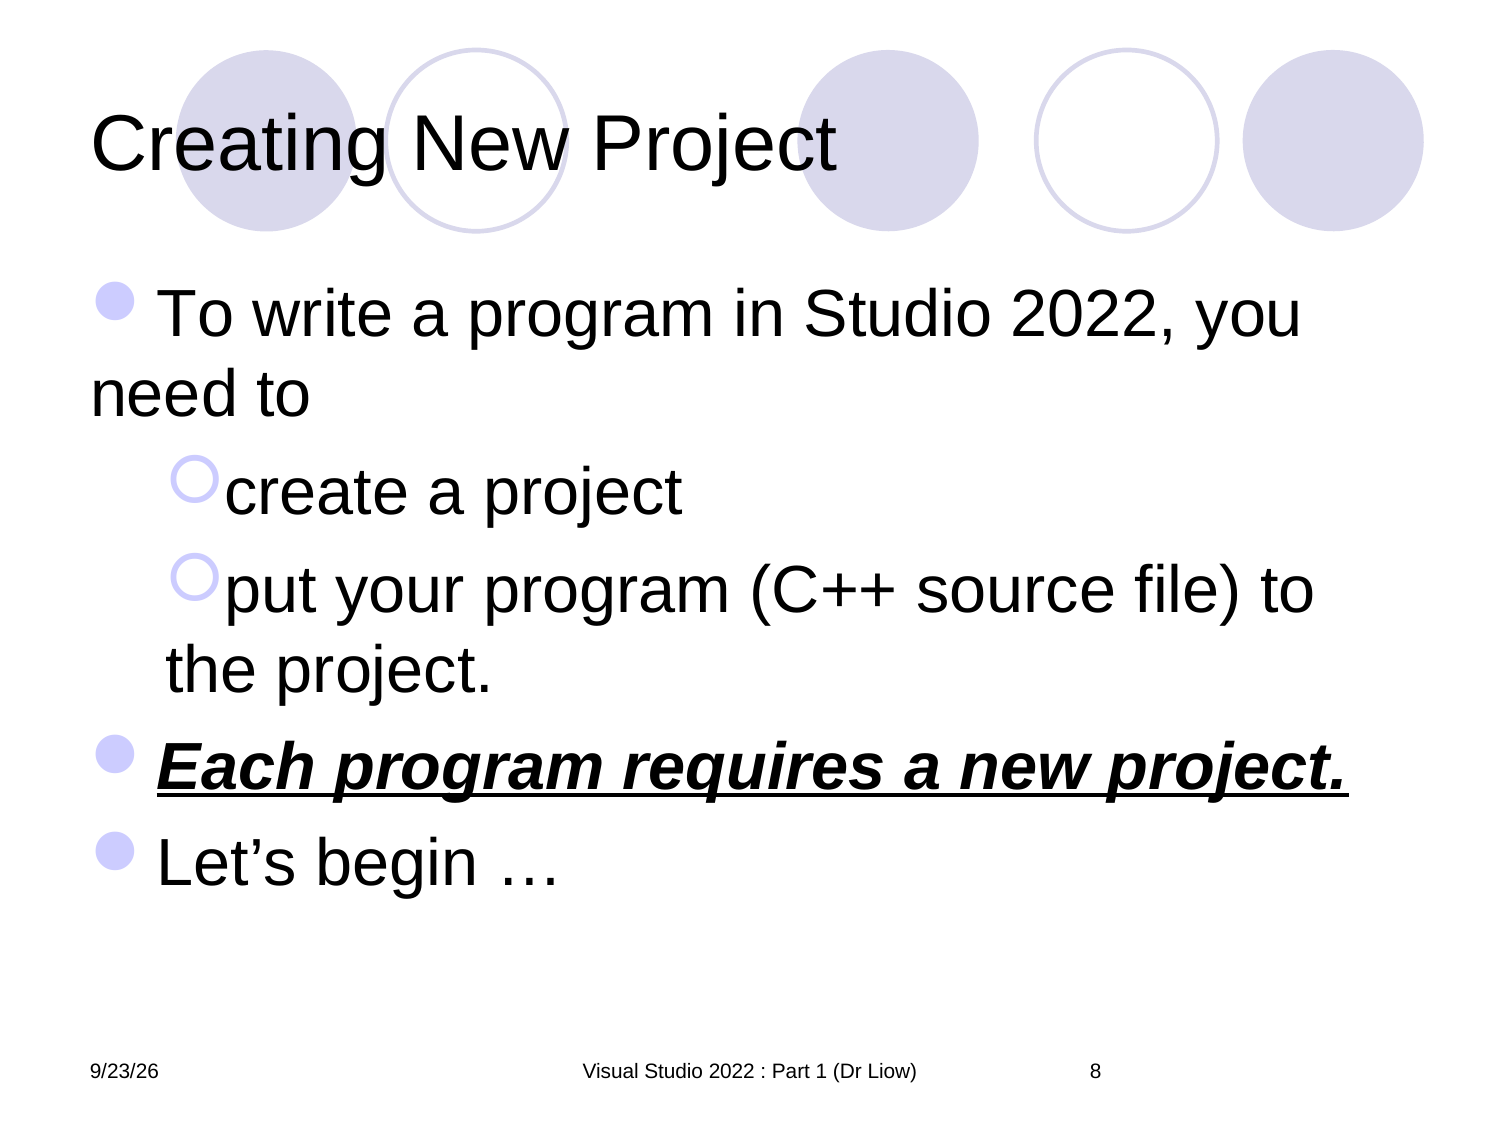

# Creating New Project
To write a program in Studio 2022, you need to
create a project
put your program (C++ source file) to the project.
Each program requires a new project.
Let’s begin …
Visual Studio 2022 : Part 1 (Dr Liow)